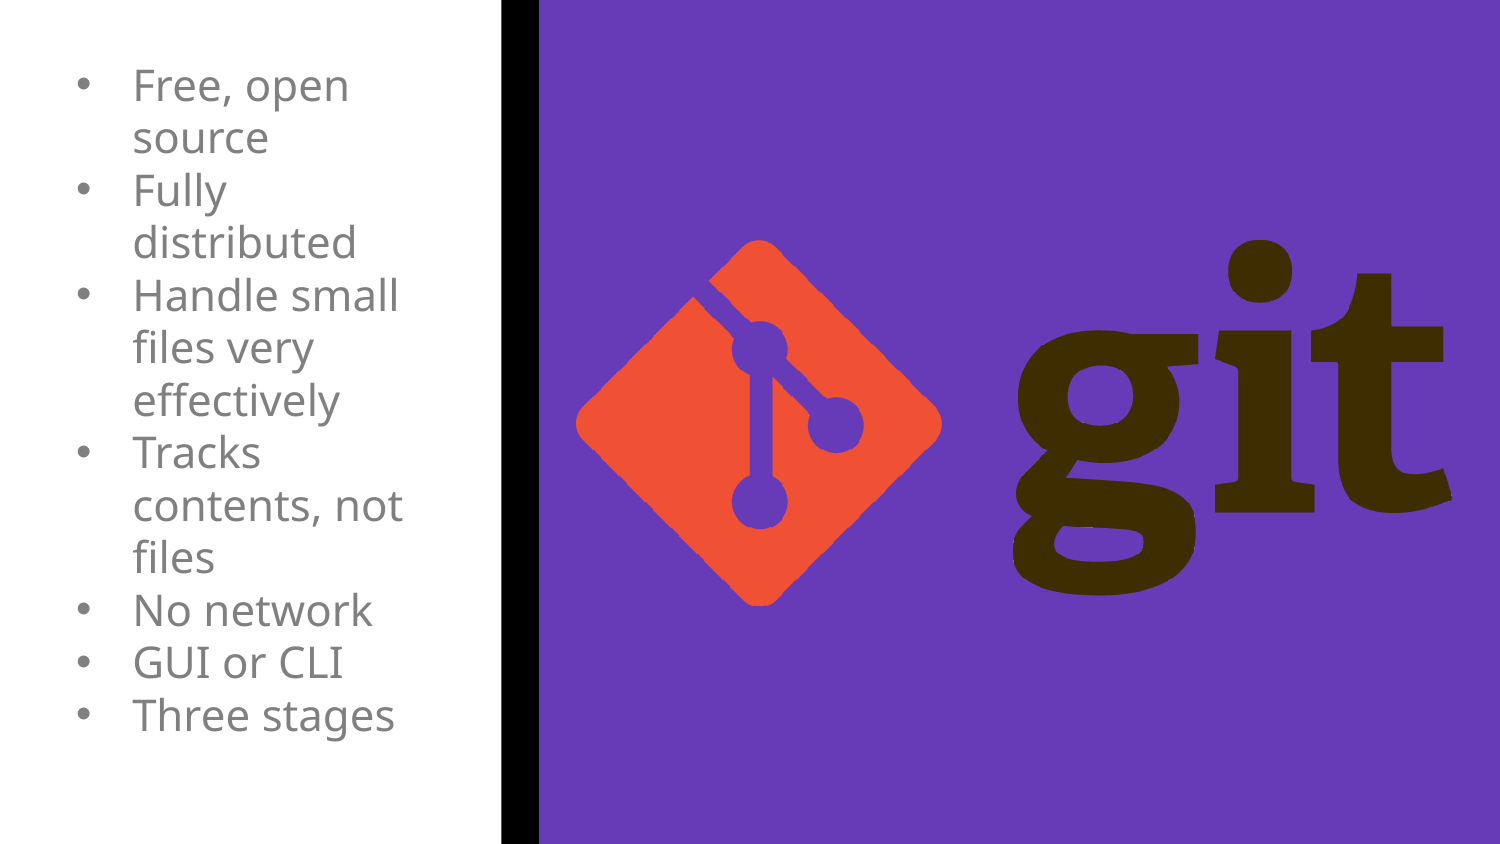

Free, open source
Fully distributed
Handle small files very effectively
Tracks contents, not files
No network
GUI or CLI
Three stages